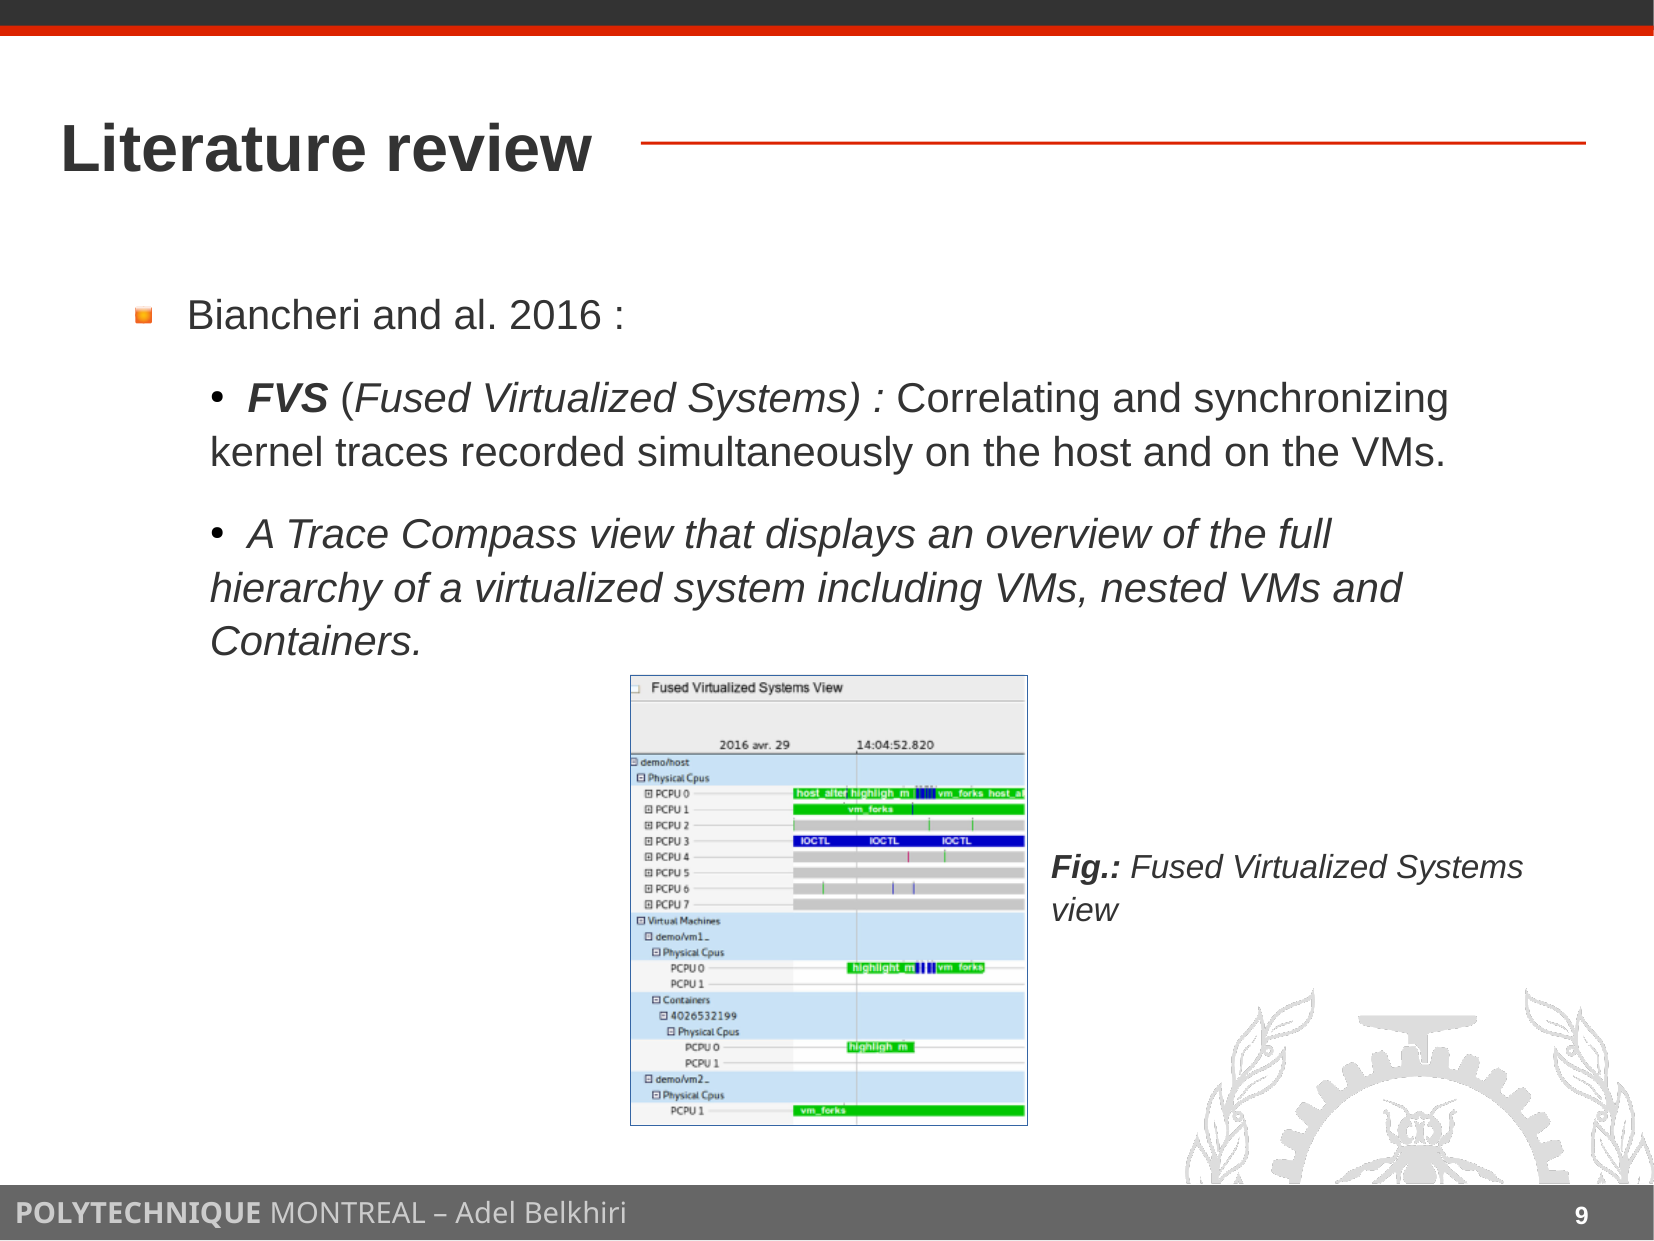

Literature review
 Biancheri and al. 2016 :
 FVS (Fused Virtualized Systems) : Correlating and synchronizing kernel traces recorded simultaneously on the host and on the VMs.
 A Trace Compass view that displays an overview of the full hierarchy of a virtualized system including VMs, nested VMs and Containers.
Fig.: Fused Virtualized Systems view
POLYTECHNIQUE MONTREAL – Adel Belkhiri
9